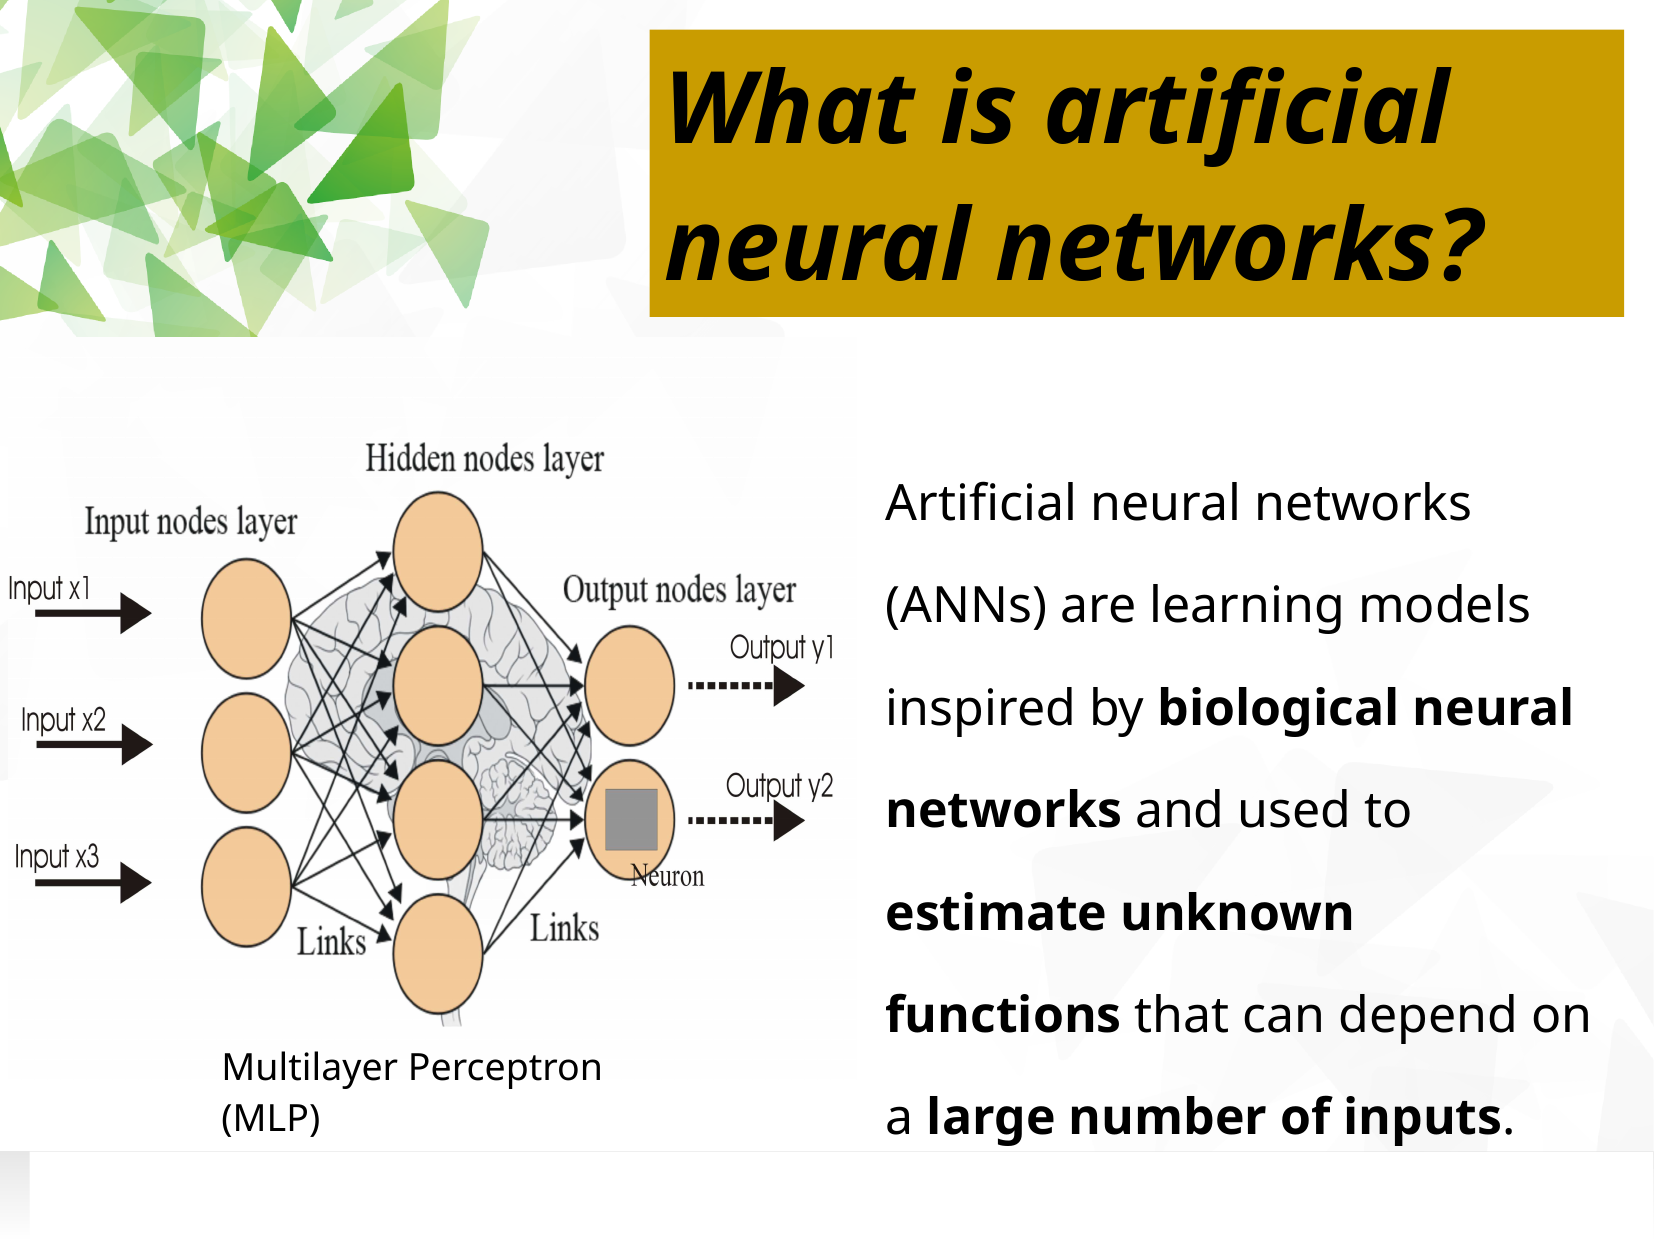

What is artificial neural networks?
# Artificial neural networks (ANNs) are learning models inspired by biological neural networks and used to estimate unknown functions that can depend on a large number of inputs.
Multilayer Perceptron (MLP)
1
LibreOffice Productivity Suite